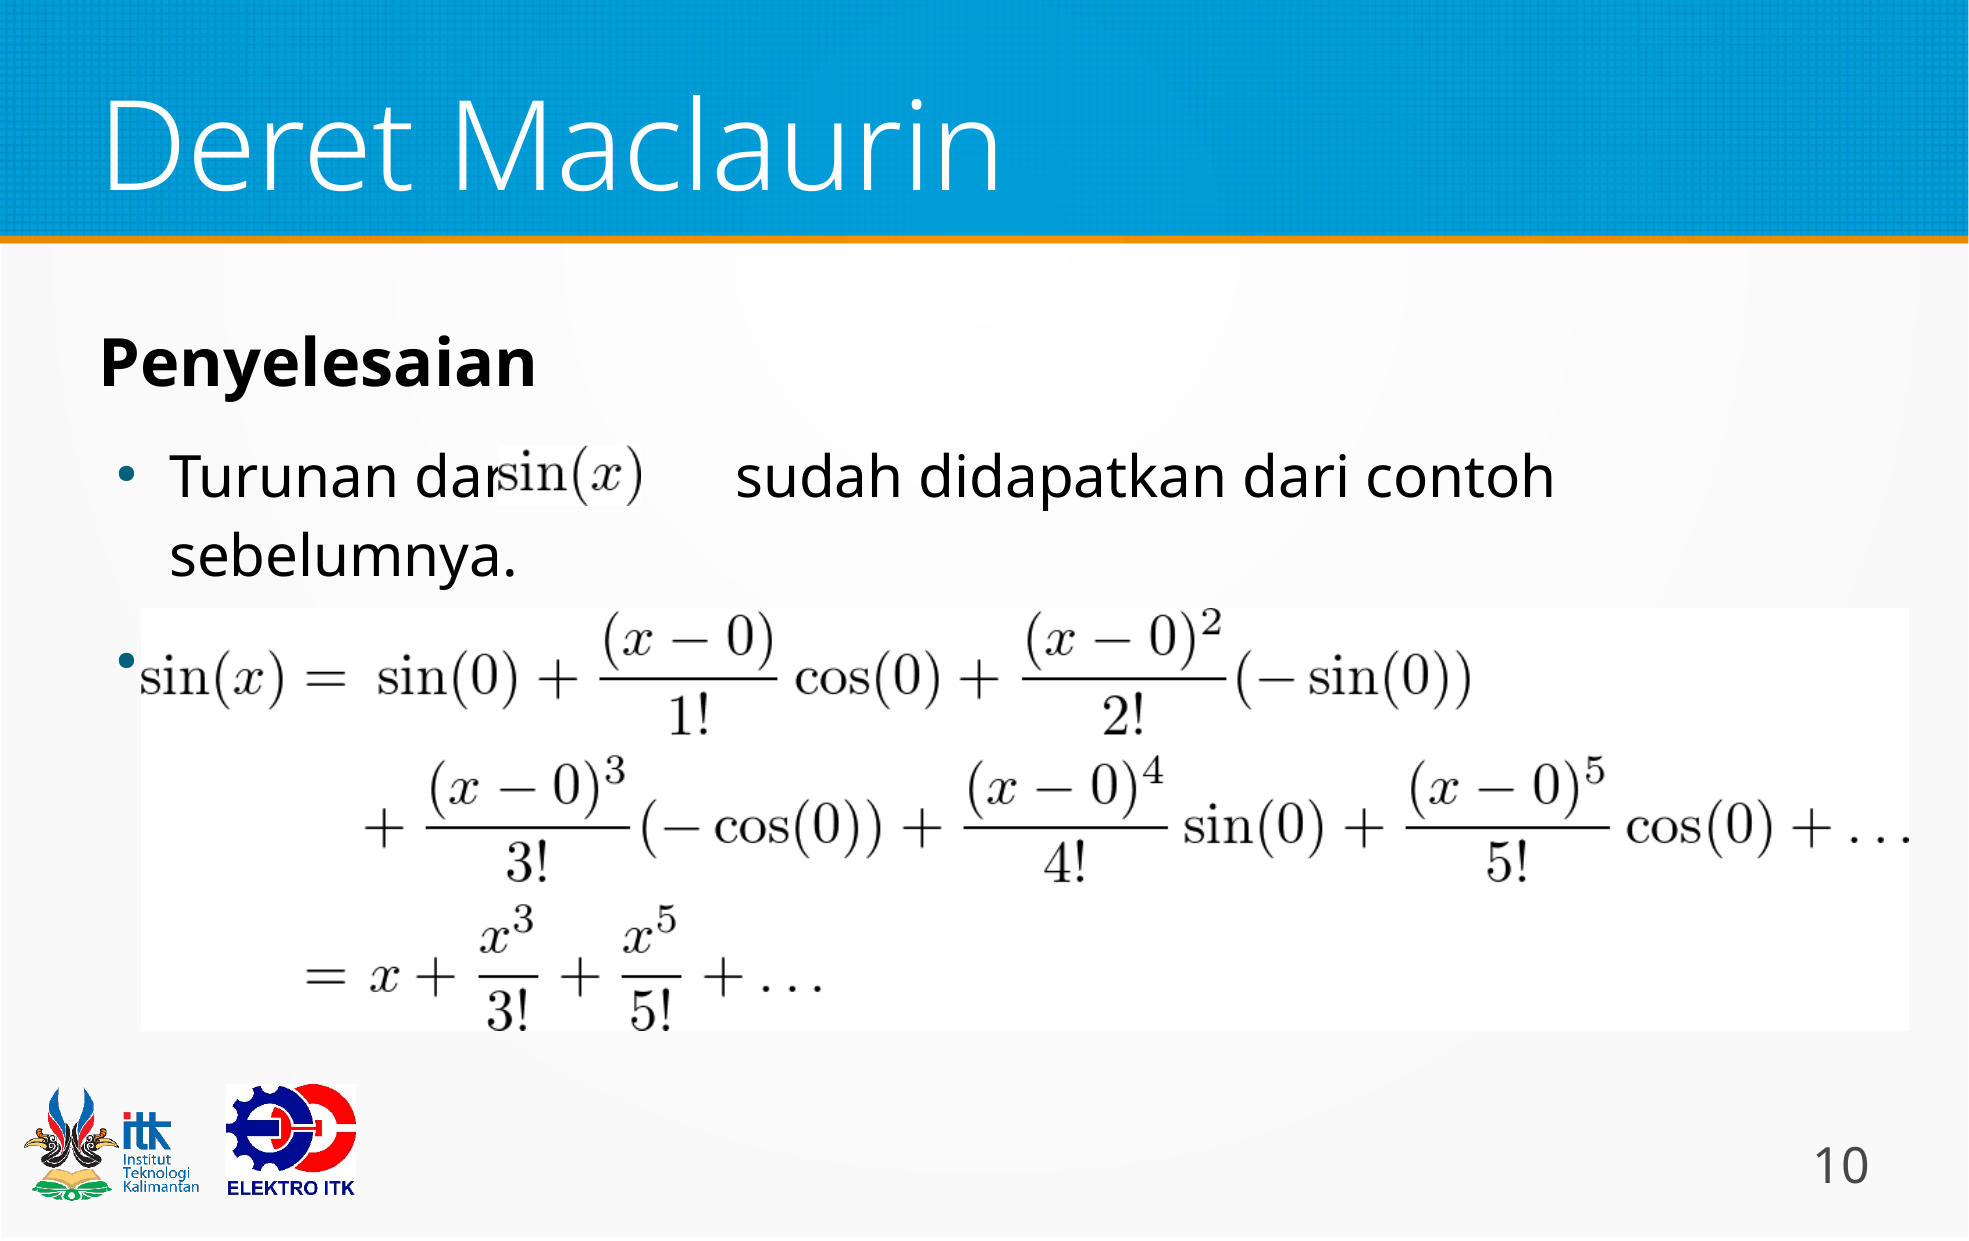

Deret Maclaurin
# Penyelesaian
Turunan dari sudah didapatkan dari contoh sebelumnya.
Sehingga deret Maclaurin-nya adalah
10